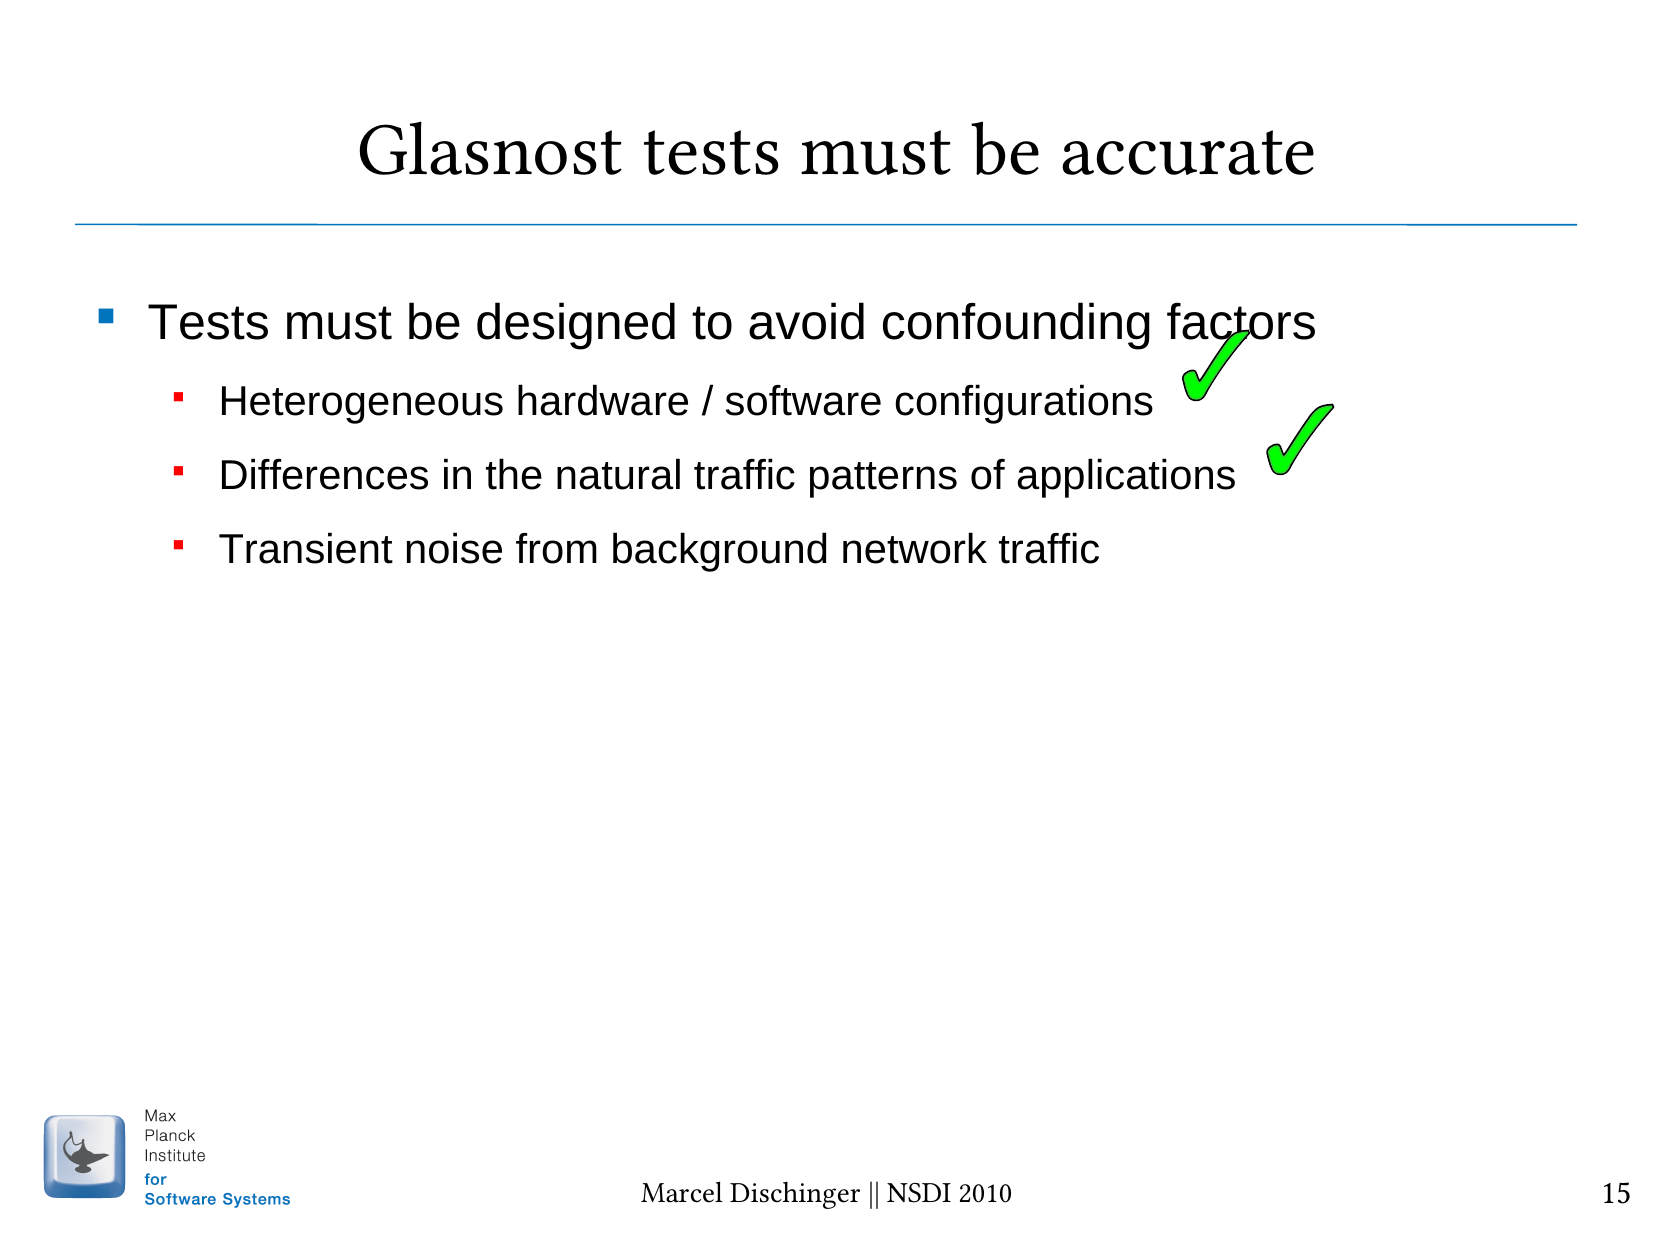

# Glasnost tests must be accurate
Tests must be designed to avoid confounding factors
Heterogeneous hardware / software configurations
Differences in the natural traffic patterns of applications
Transient noise from background network traffic